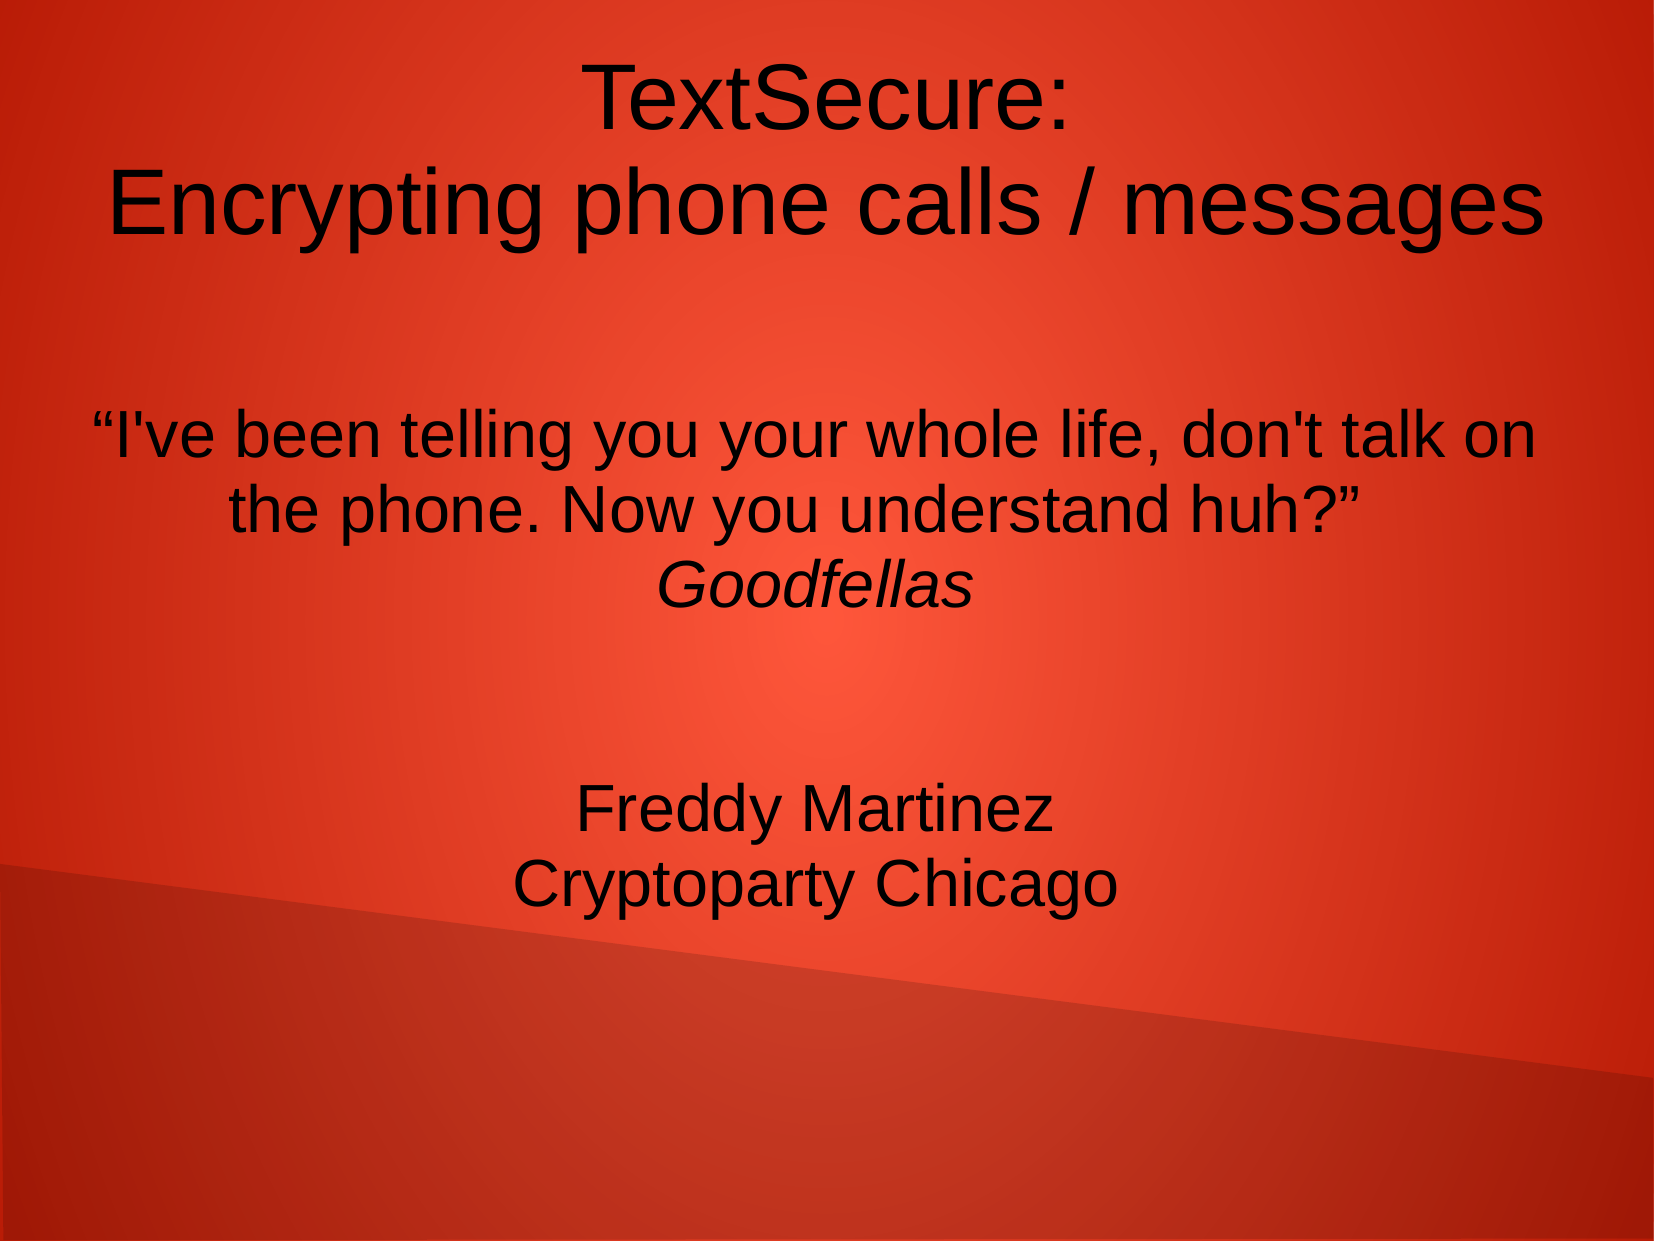

# TextSecure: Encrypting phone calls / messages
“I've been telling you your whole life, don't talk on the phone. Now you understand huh?”
Goodfellas
Freddy Martinez
Cryptoparty Chicago